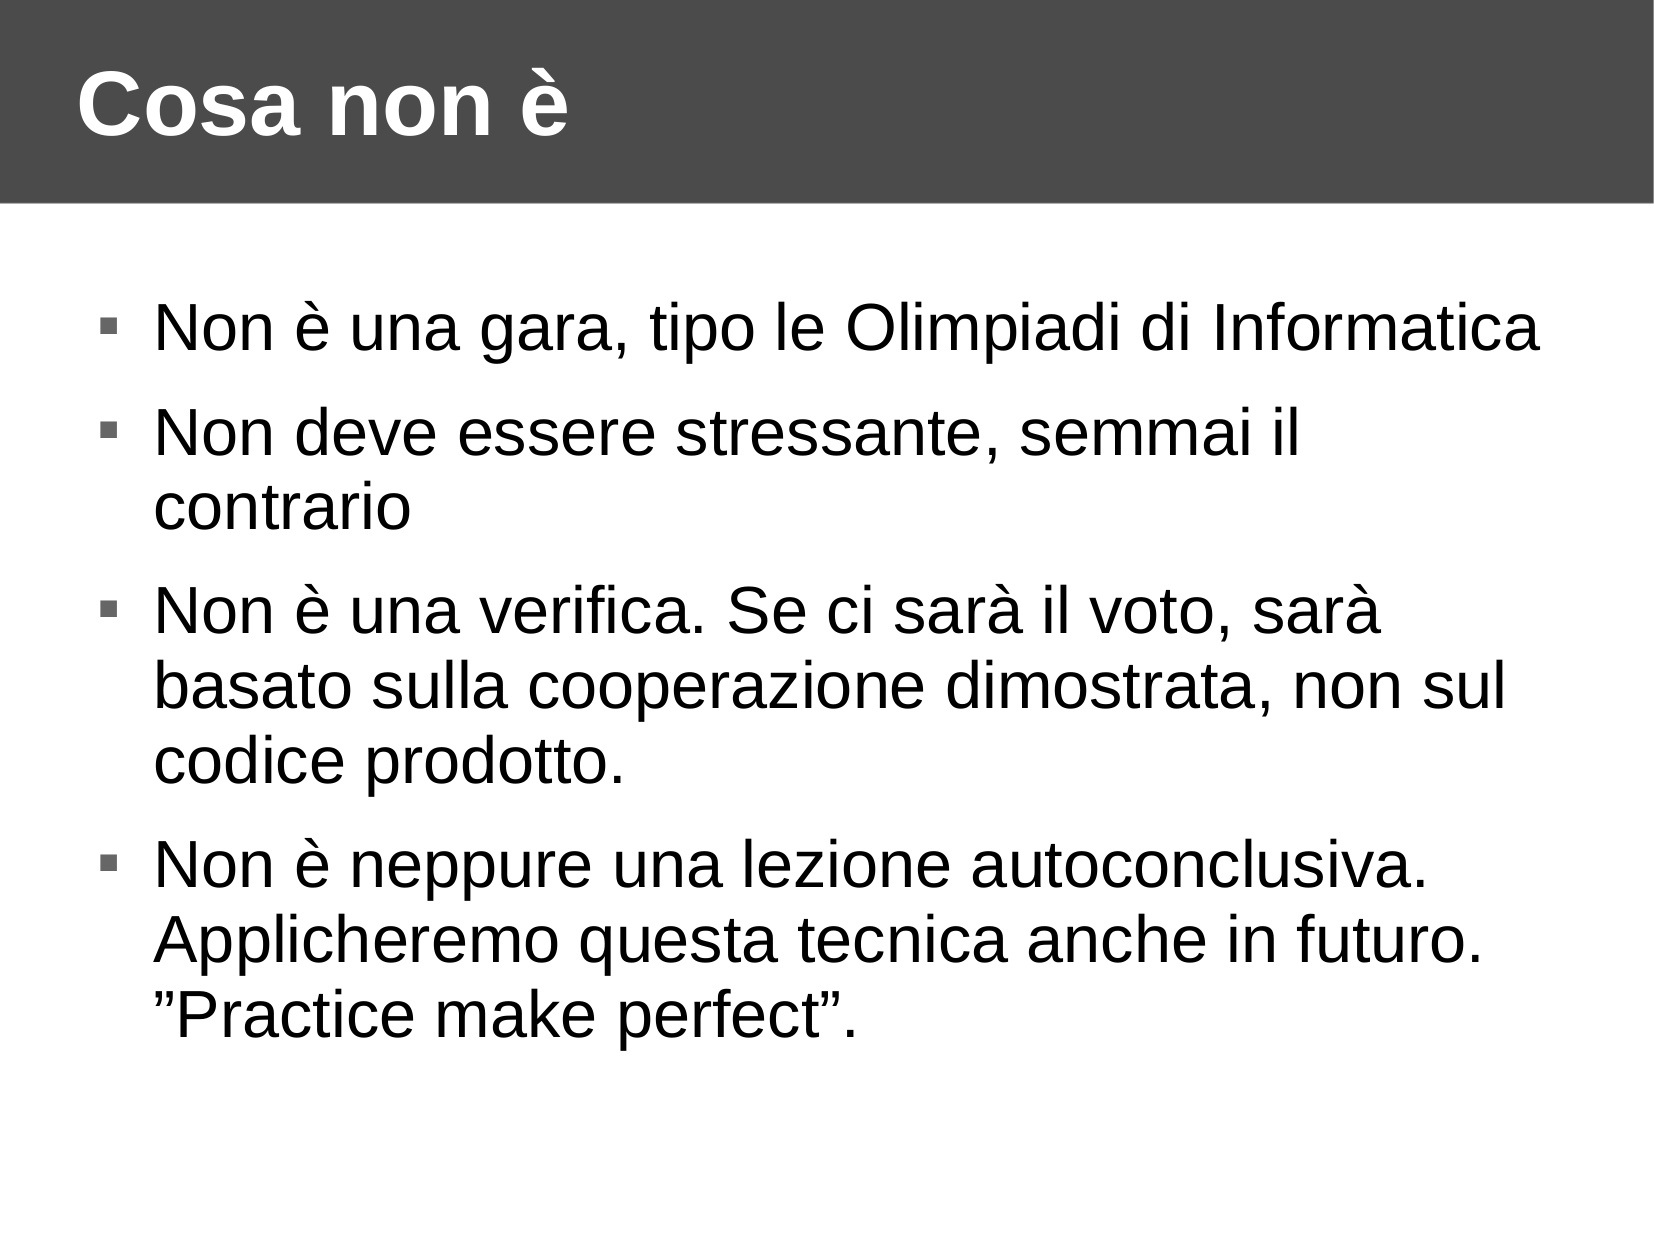

# Cosa non è
Non è una gara, tipo le Olimpiadi di Informatica
Non deve essere stressante, semmai il contrario
Non è una verifica. Se ci sarà il voto, sarà basato sulla cooperazione dimostrata, non sul codice prodotto.
Non è neppure una lezione autoconclusiva. Applicheremo questa tecnica anche in futuro.
”Practice make perfect”.